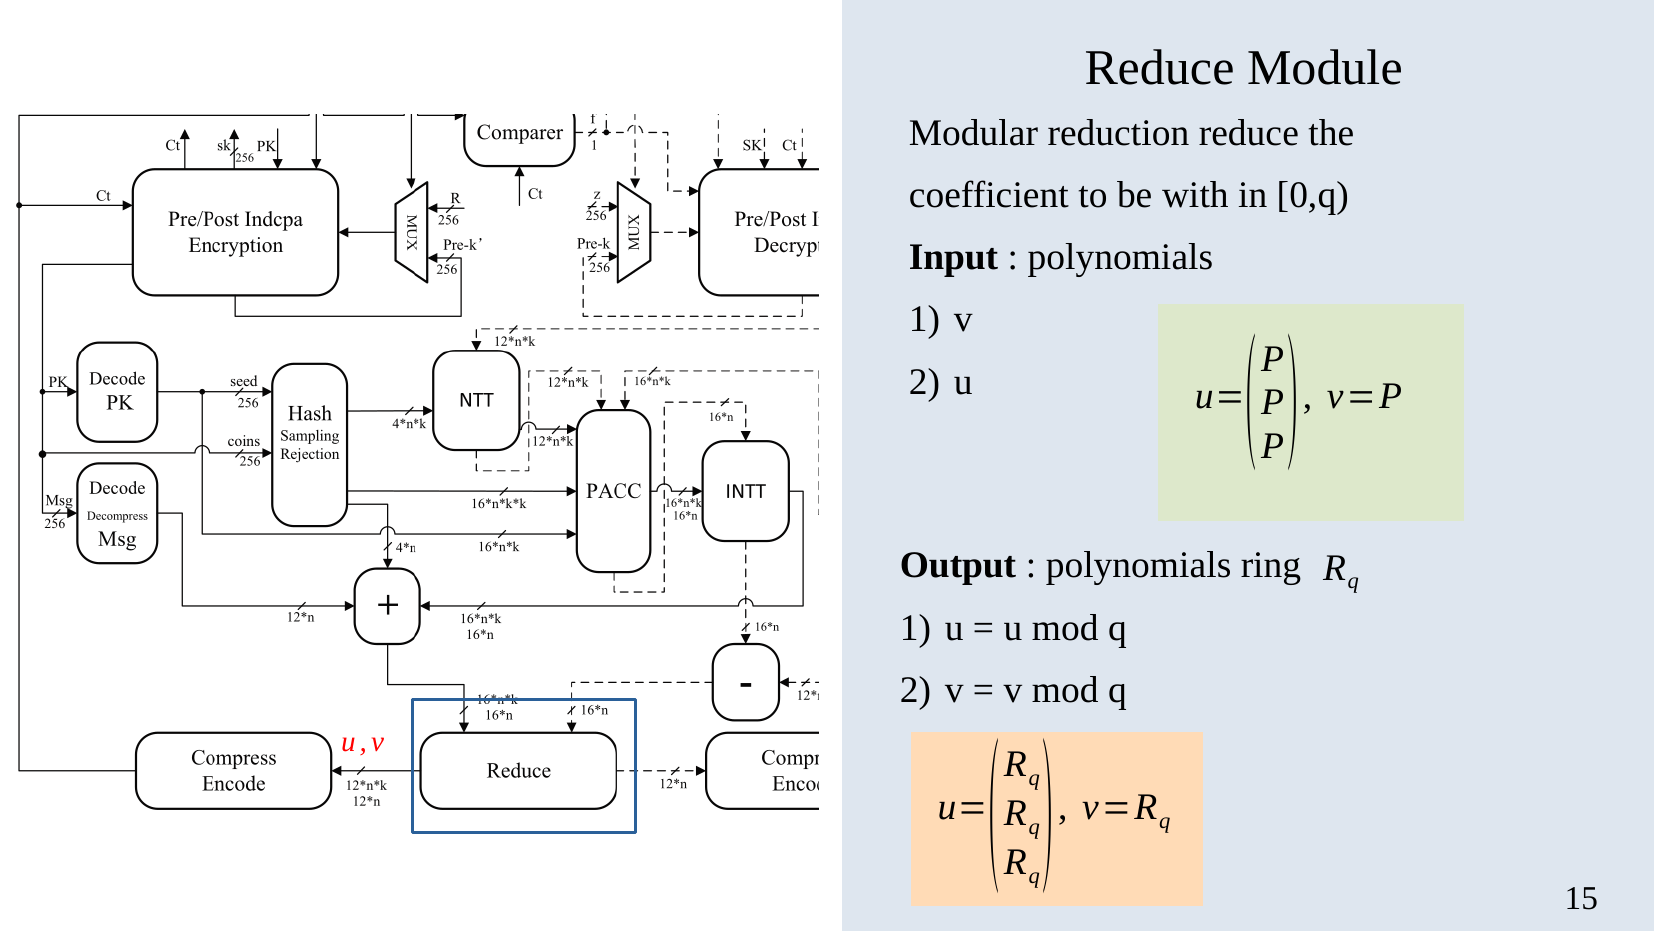

Reduce Module
Modular reduction reduce the coefficient to be with in [0,q)
Input : polynomials
 v
 u
Output : polynomials ring
 u = u mod q
 v = v mod q
15